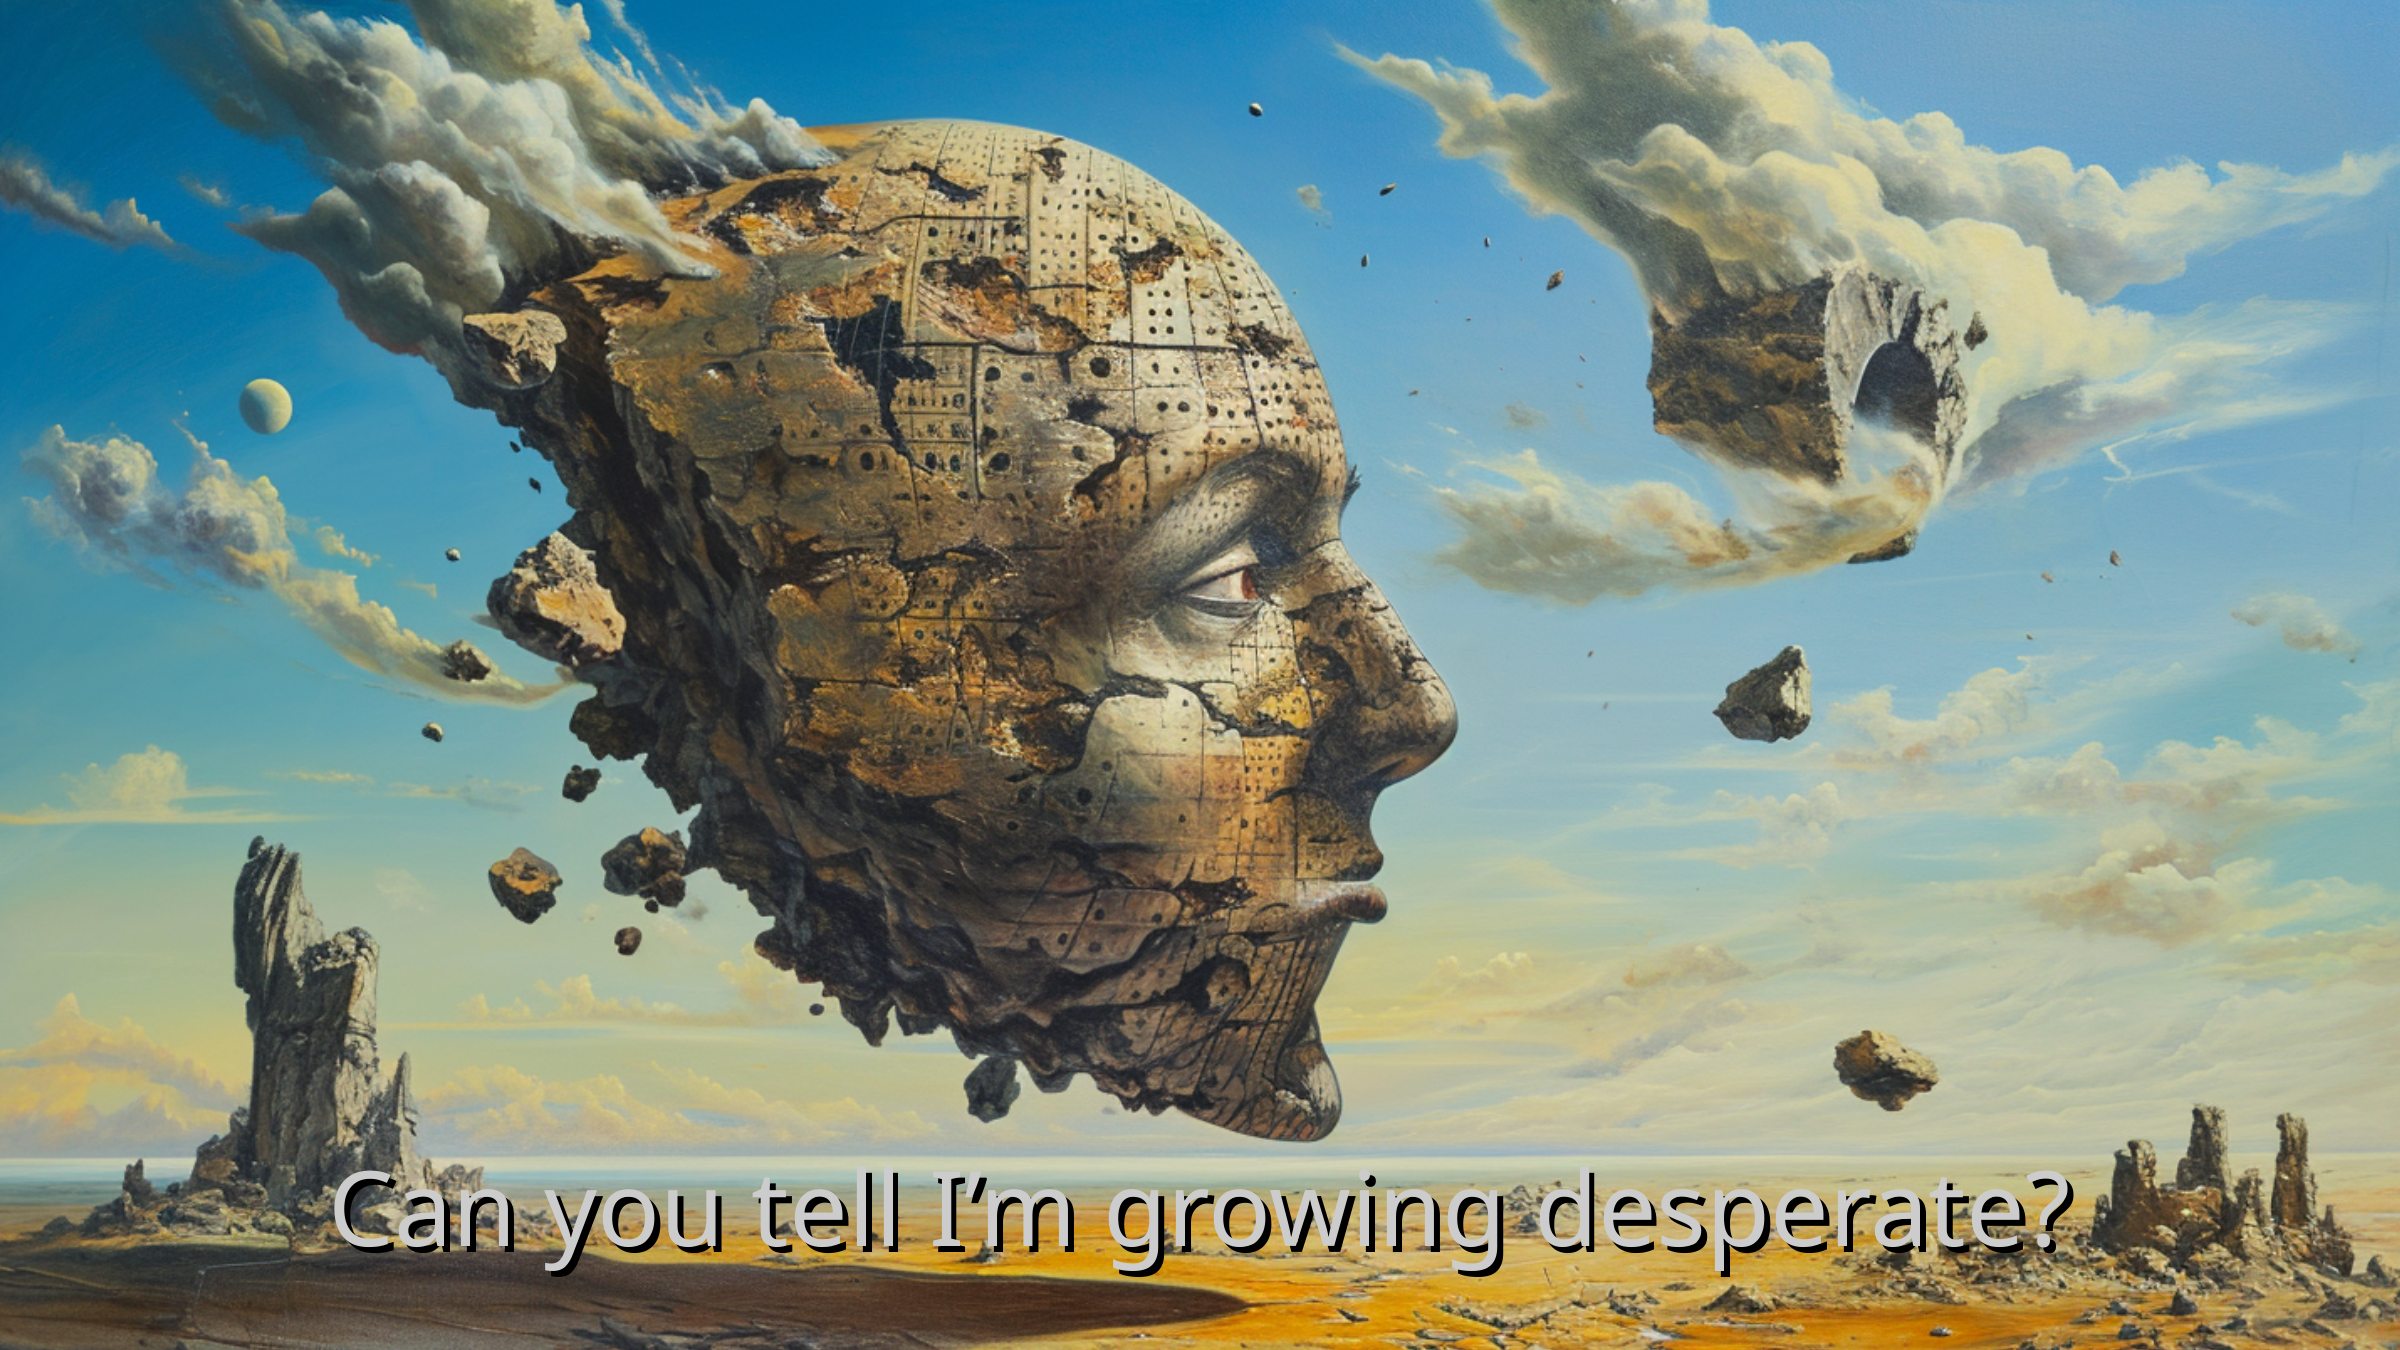

# Can you tell I’m growing desperate?